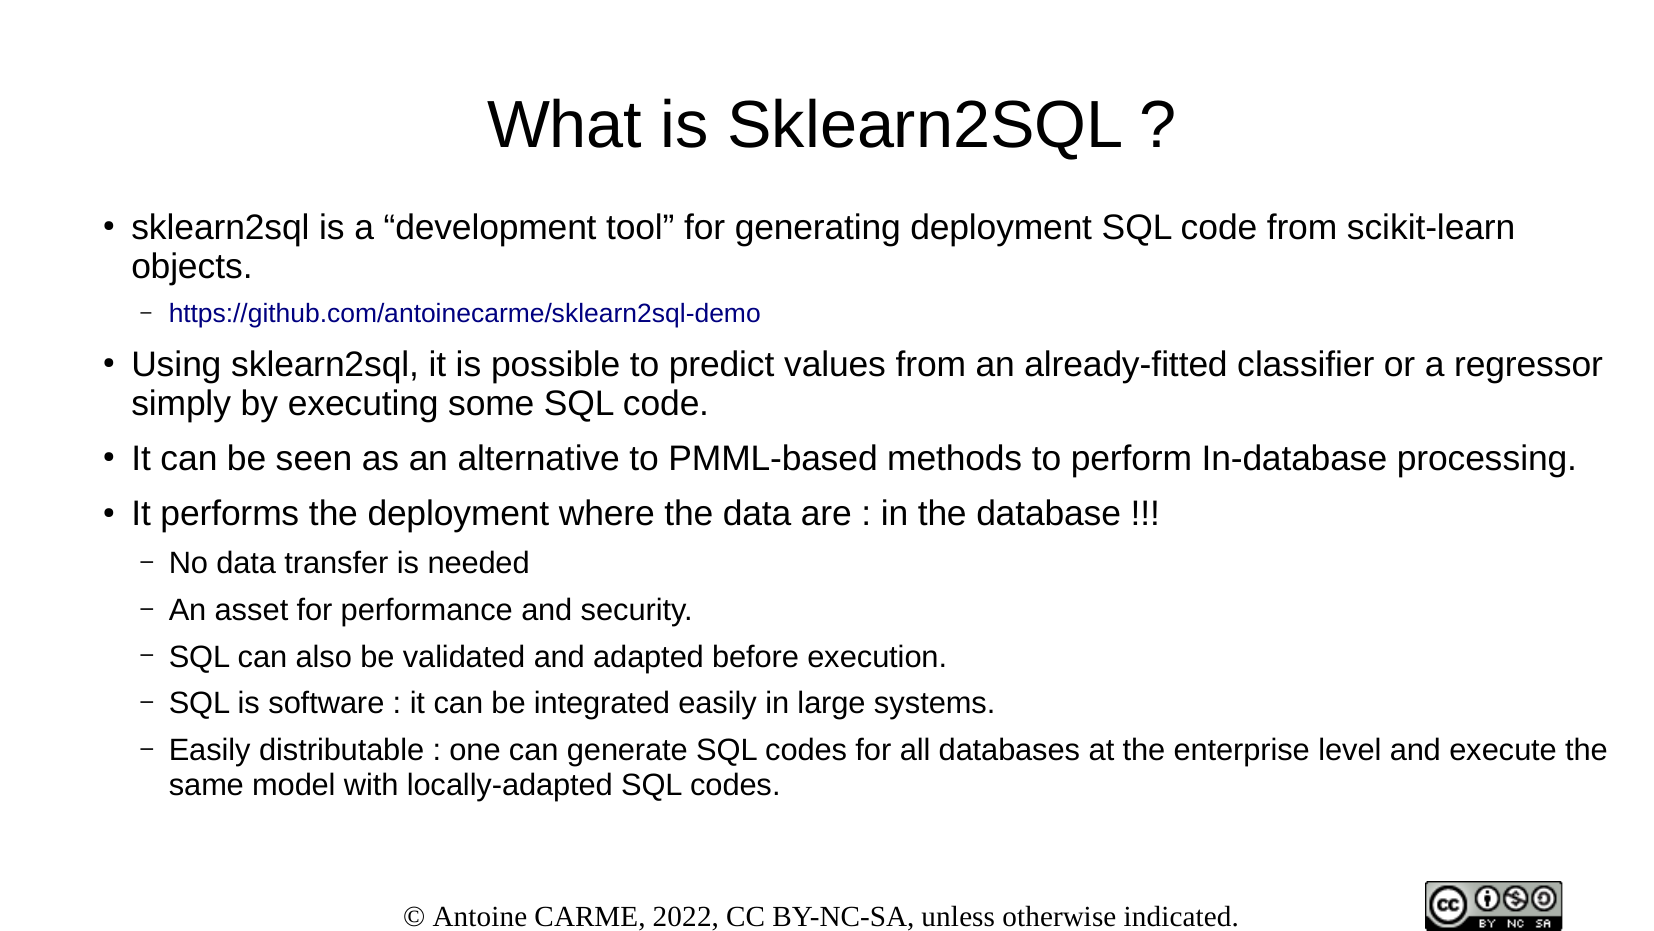

What is Sklearn2SQL ?
# sklearn2sql is a “development tool” for generating deployment SQL code from scikit-learn objects.
https://github.com/antoinecarme/sklearn2sql-demo
Using sklearn2sql, it is possible to predict values from an already-fitted classifier or a regressor simply by executing some SQL code.
It can be seen as an alternative to PMML-based methods to perform In-database processing.
It performs the deployment where the data are : in the database !!!
No data transfer is needed
An asset for performance and security.
SQL can also be validated and adapted before execution.
SQL is software : it can be integrated easily in large systems.
Easily distributable : one can generate SQL codes for all databases at the enterprise level and execute the same model with locally-adapted SQL codes.